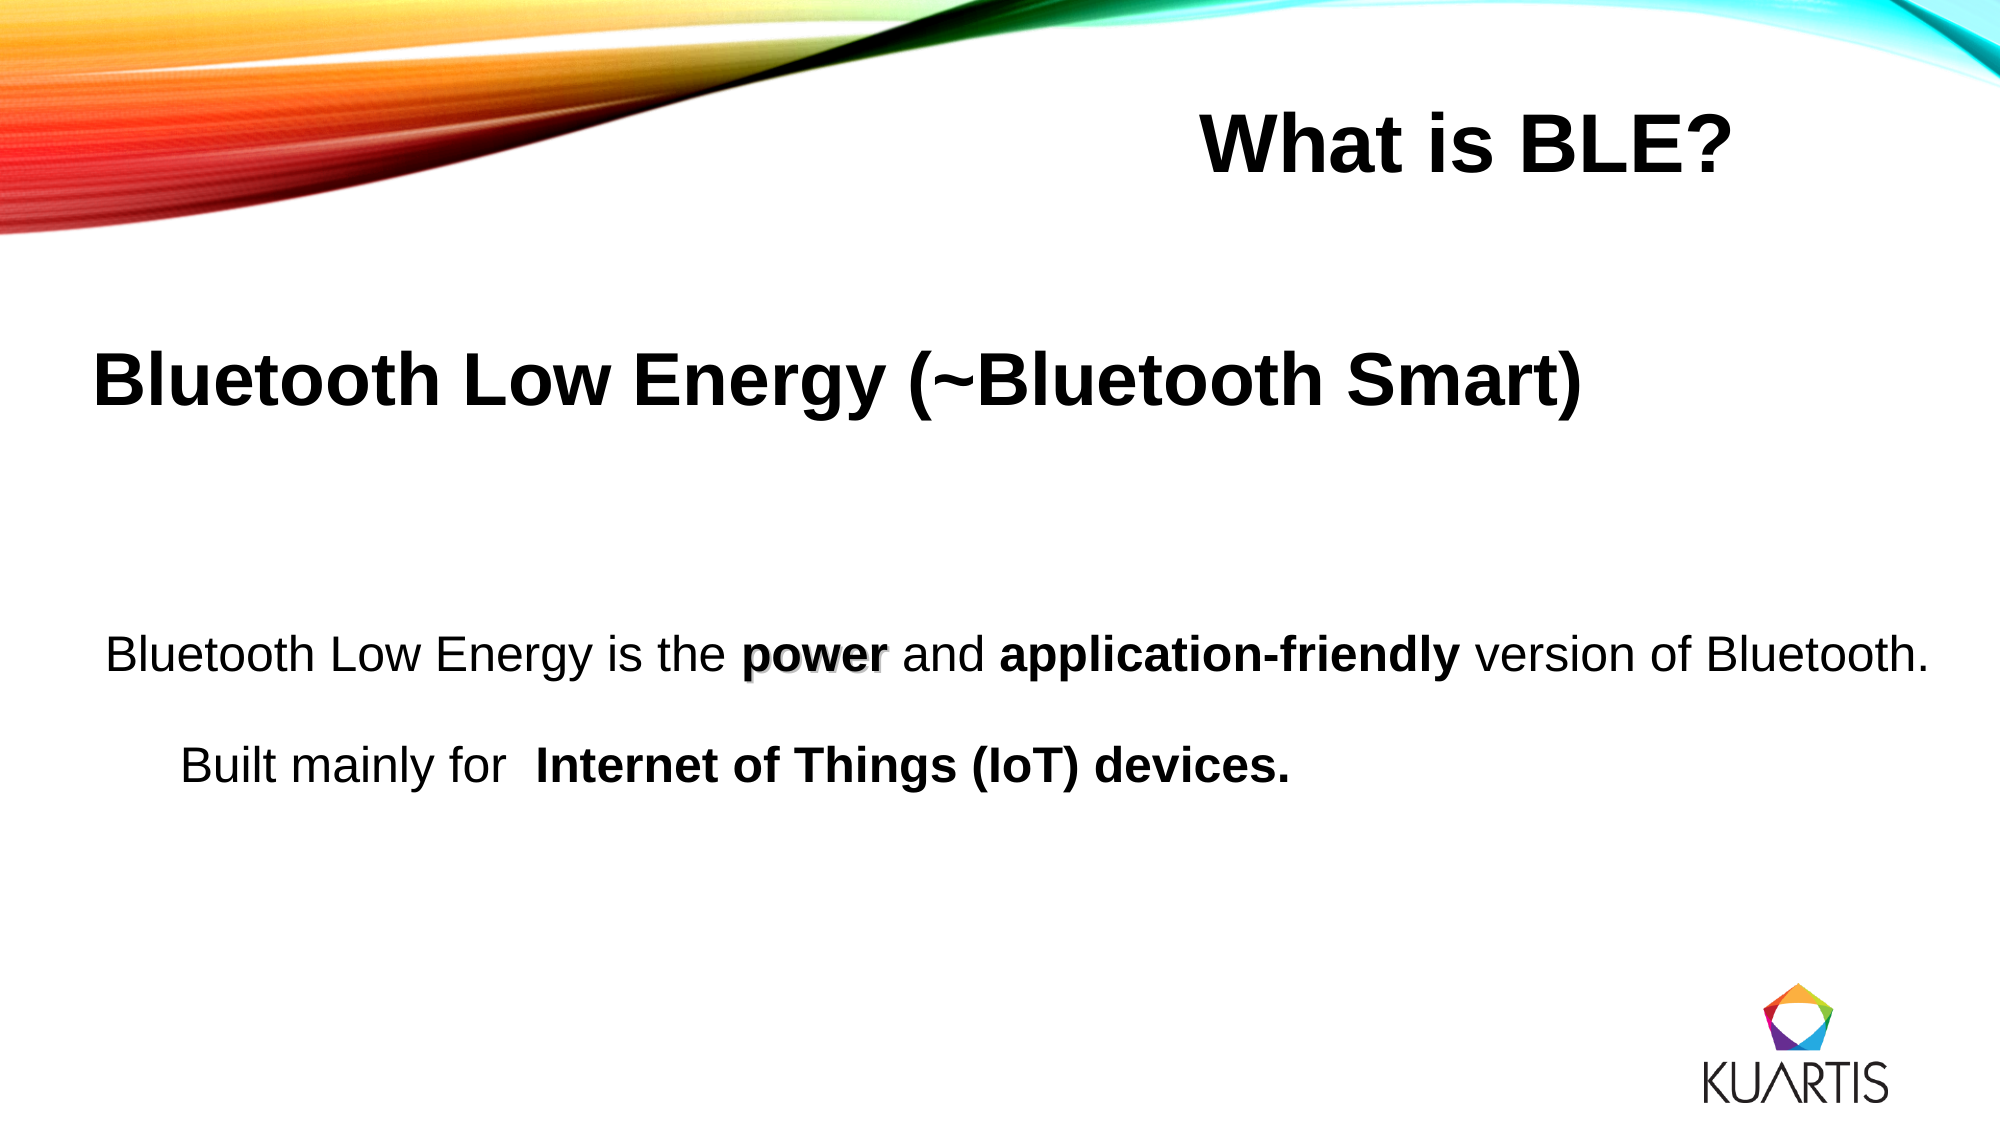

What is BLE?
Bluetooth Low Energy (~Bluetooth Smart)
Bluetooth Low Energy is the power and application-friendly version of Bluetooth.
	Built mainly for Internet of Things (IoT) devices.